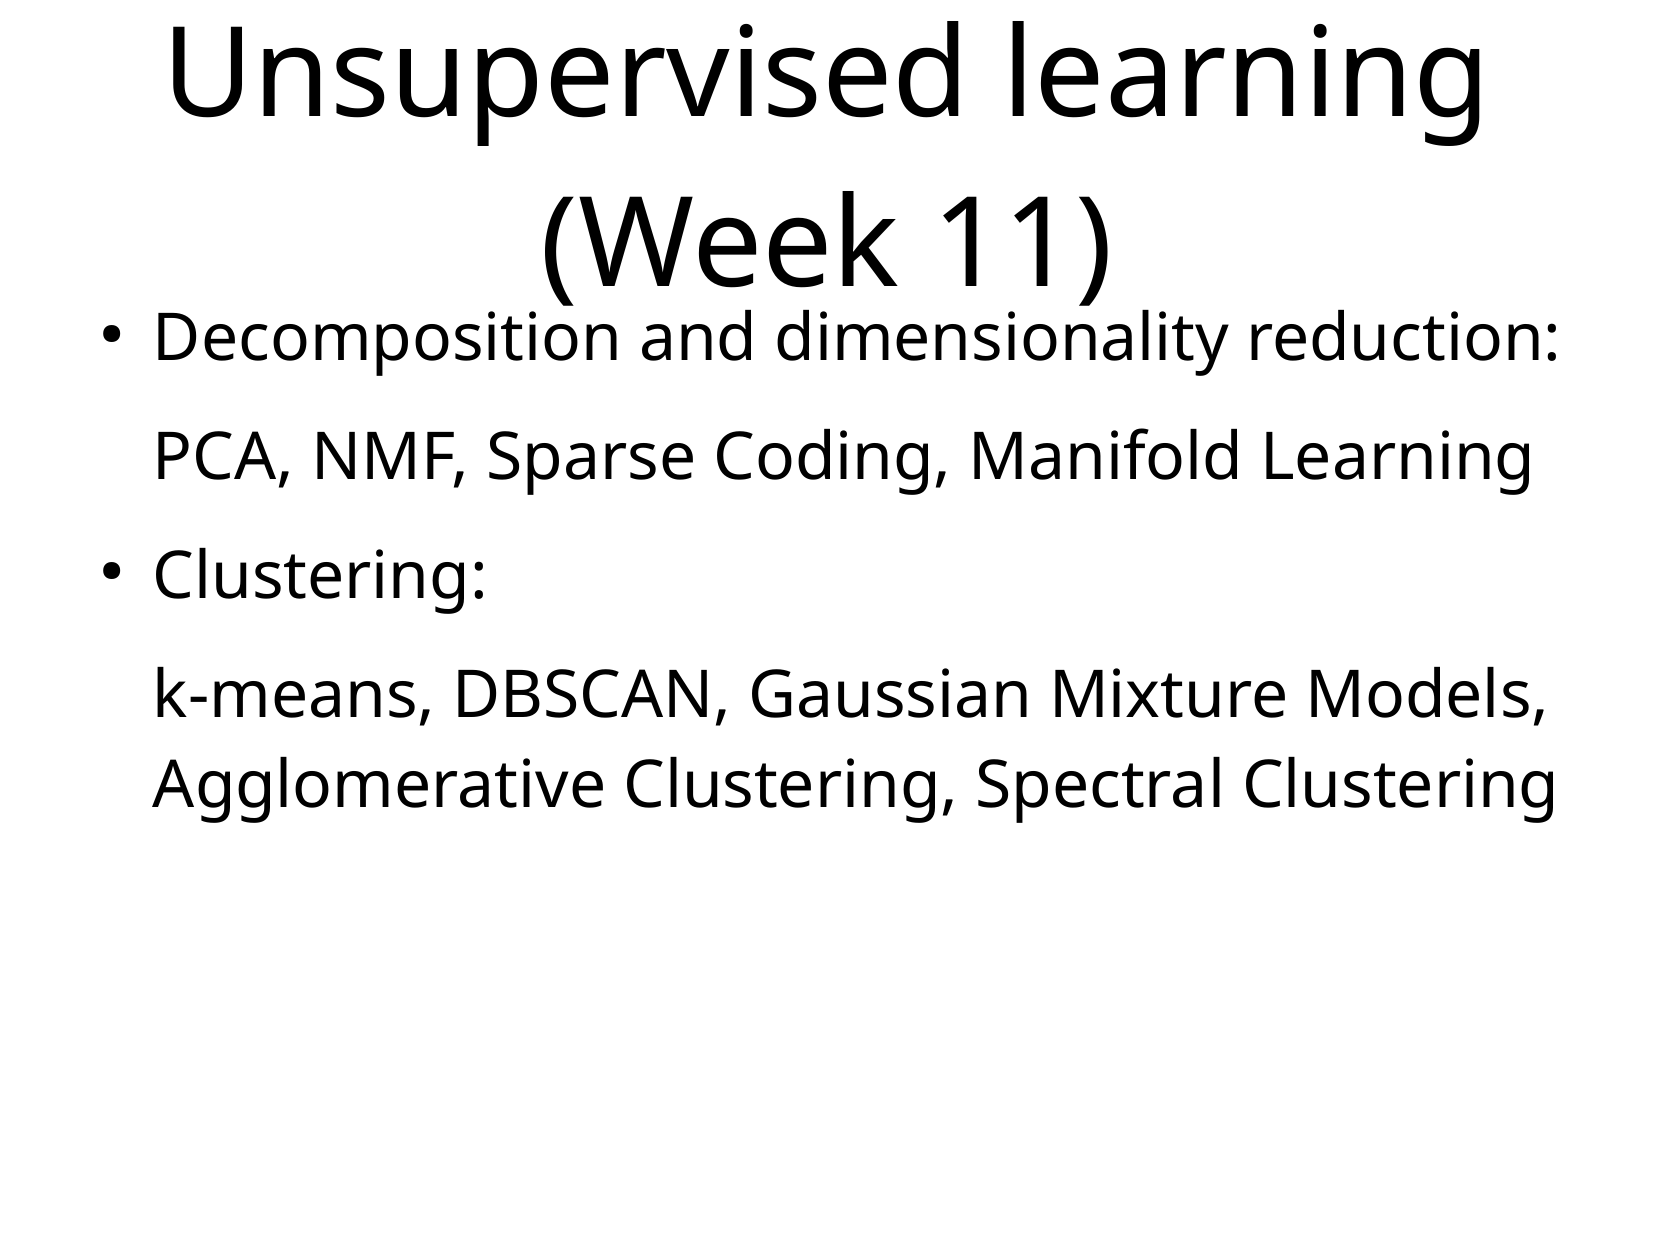

# Unsupervised learning (Week 11)
Decomposition and dimensionality reduction:
PCA, NMF, Sparse Coding, Manifold Learning
Clustering:
k-means, DBSCAN, Gaussian Mixture Models, Agglomerative Clustering, Spectral Clustering